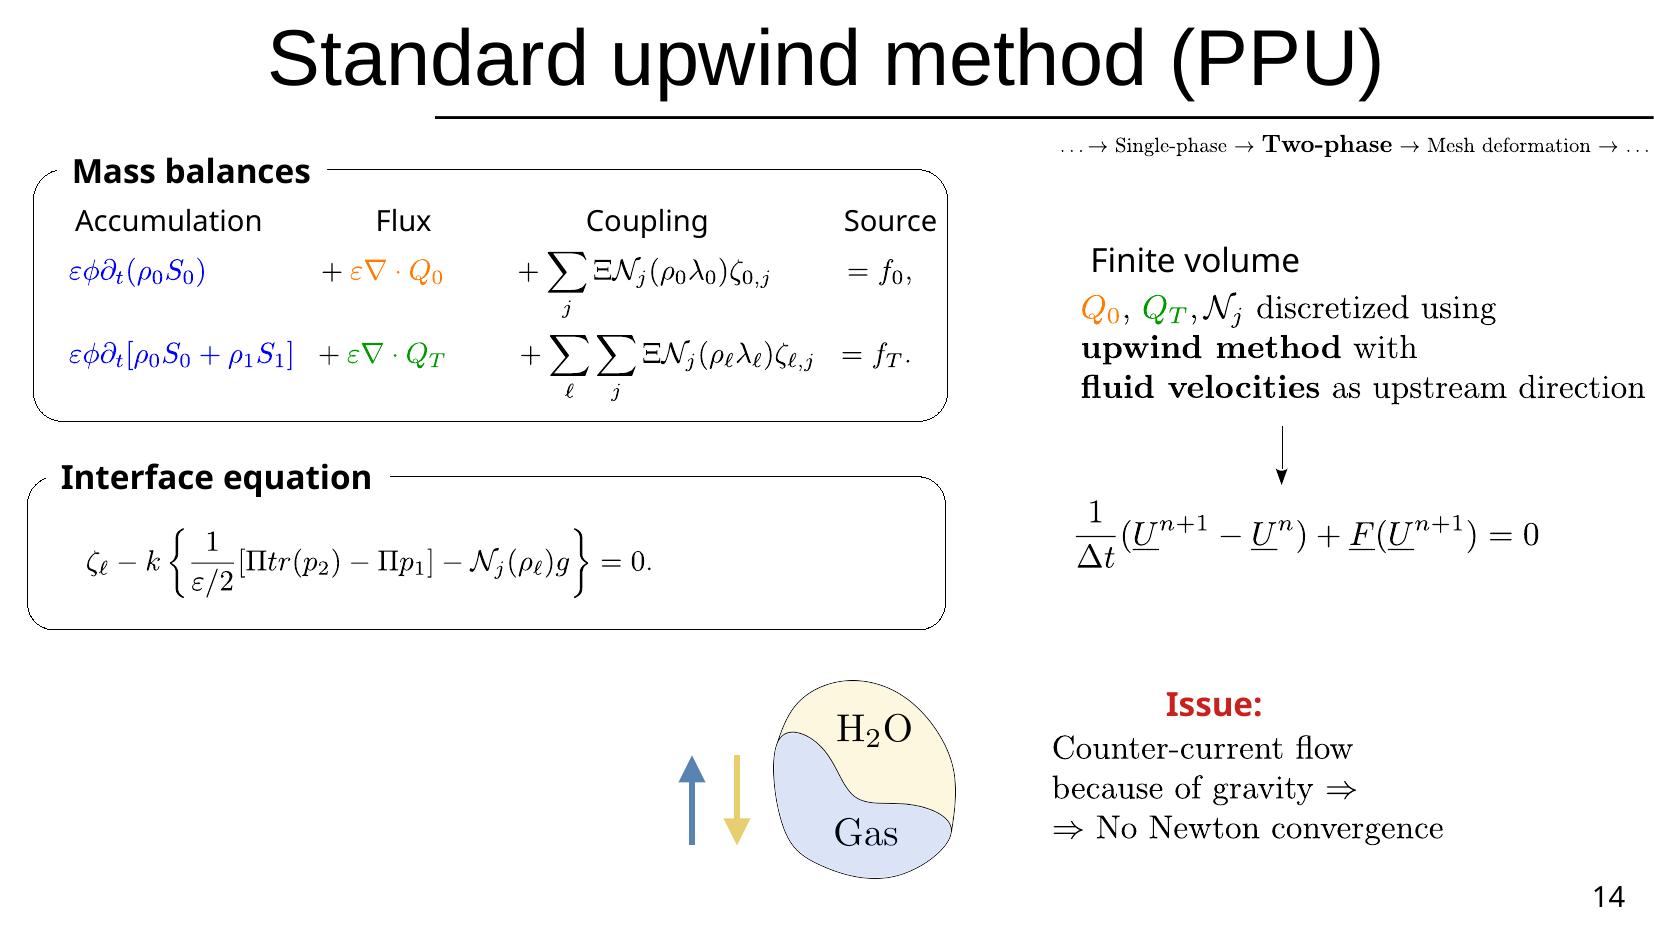

# Standard upwind method (PPU)
Mass balances
Accumulation
Flux
Coupling
Source
Finite volume
Interface equation
Issue: